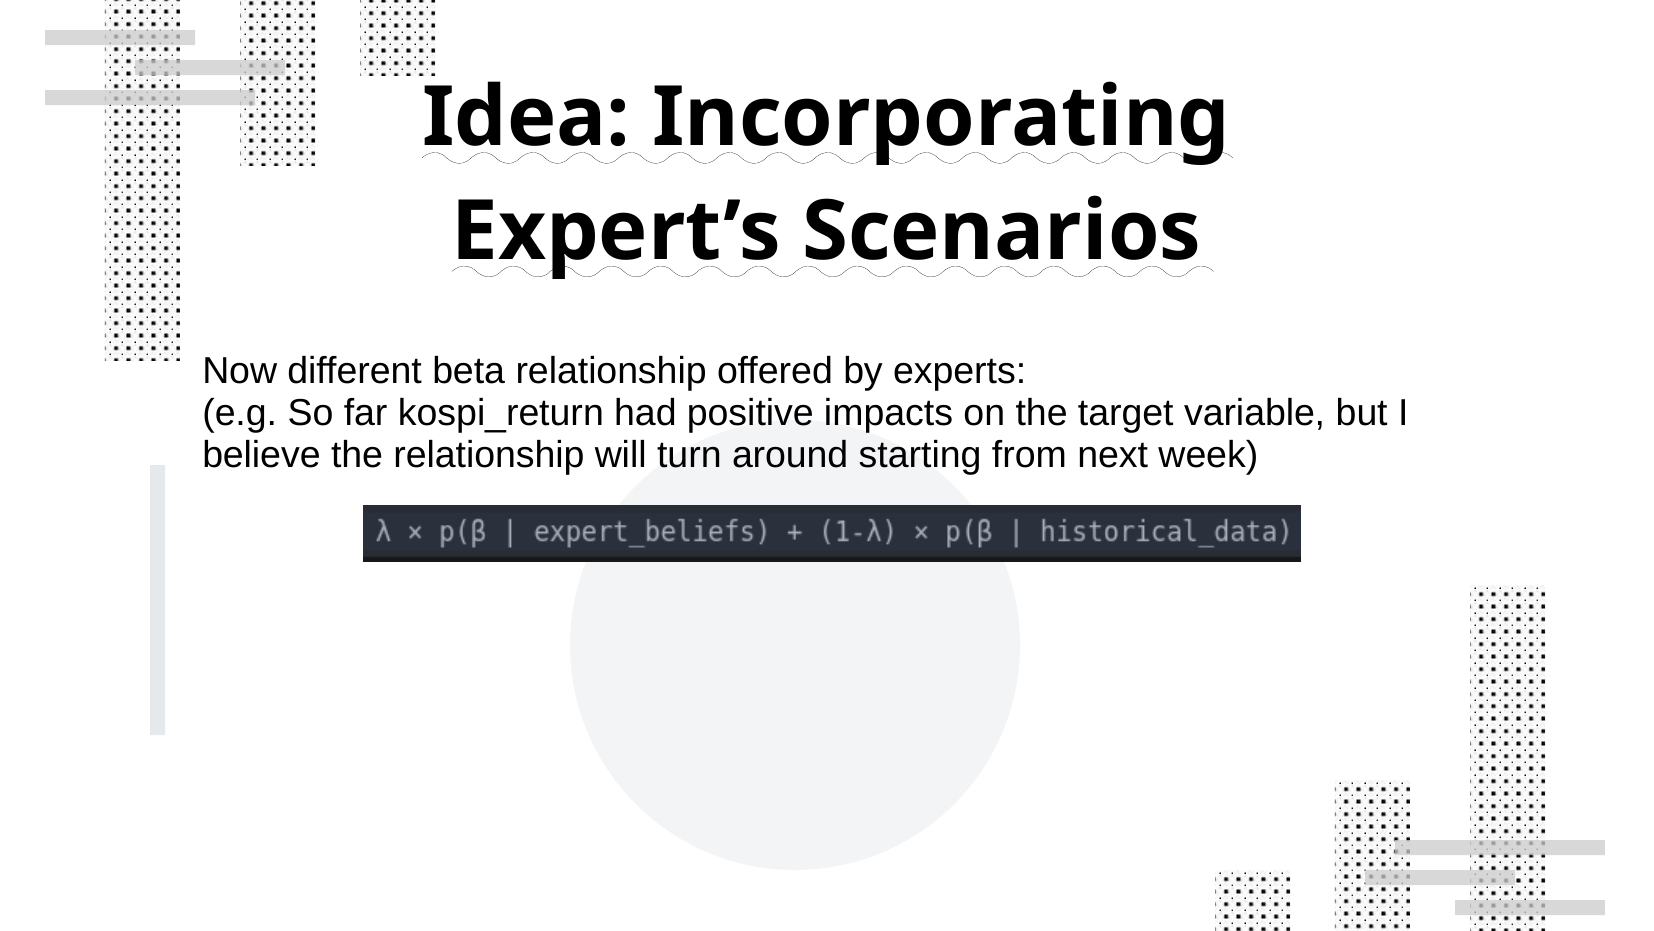

Idea: Incorporating Expert’s Scenarios
Now different beta relationship offered by experts:
(e.g. So far kospi_return had positive impacts on the target variable, but I believe the relationship will turn around starting from next week)